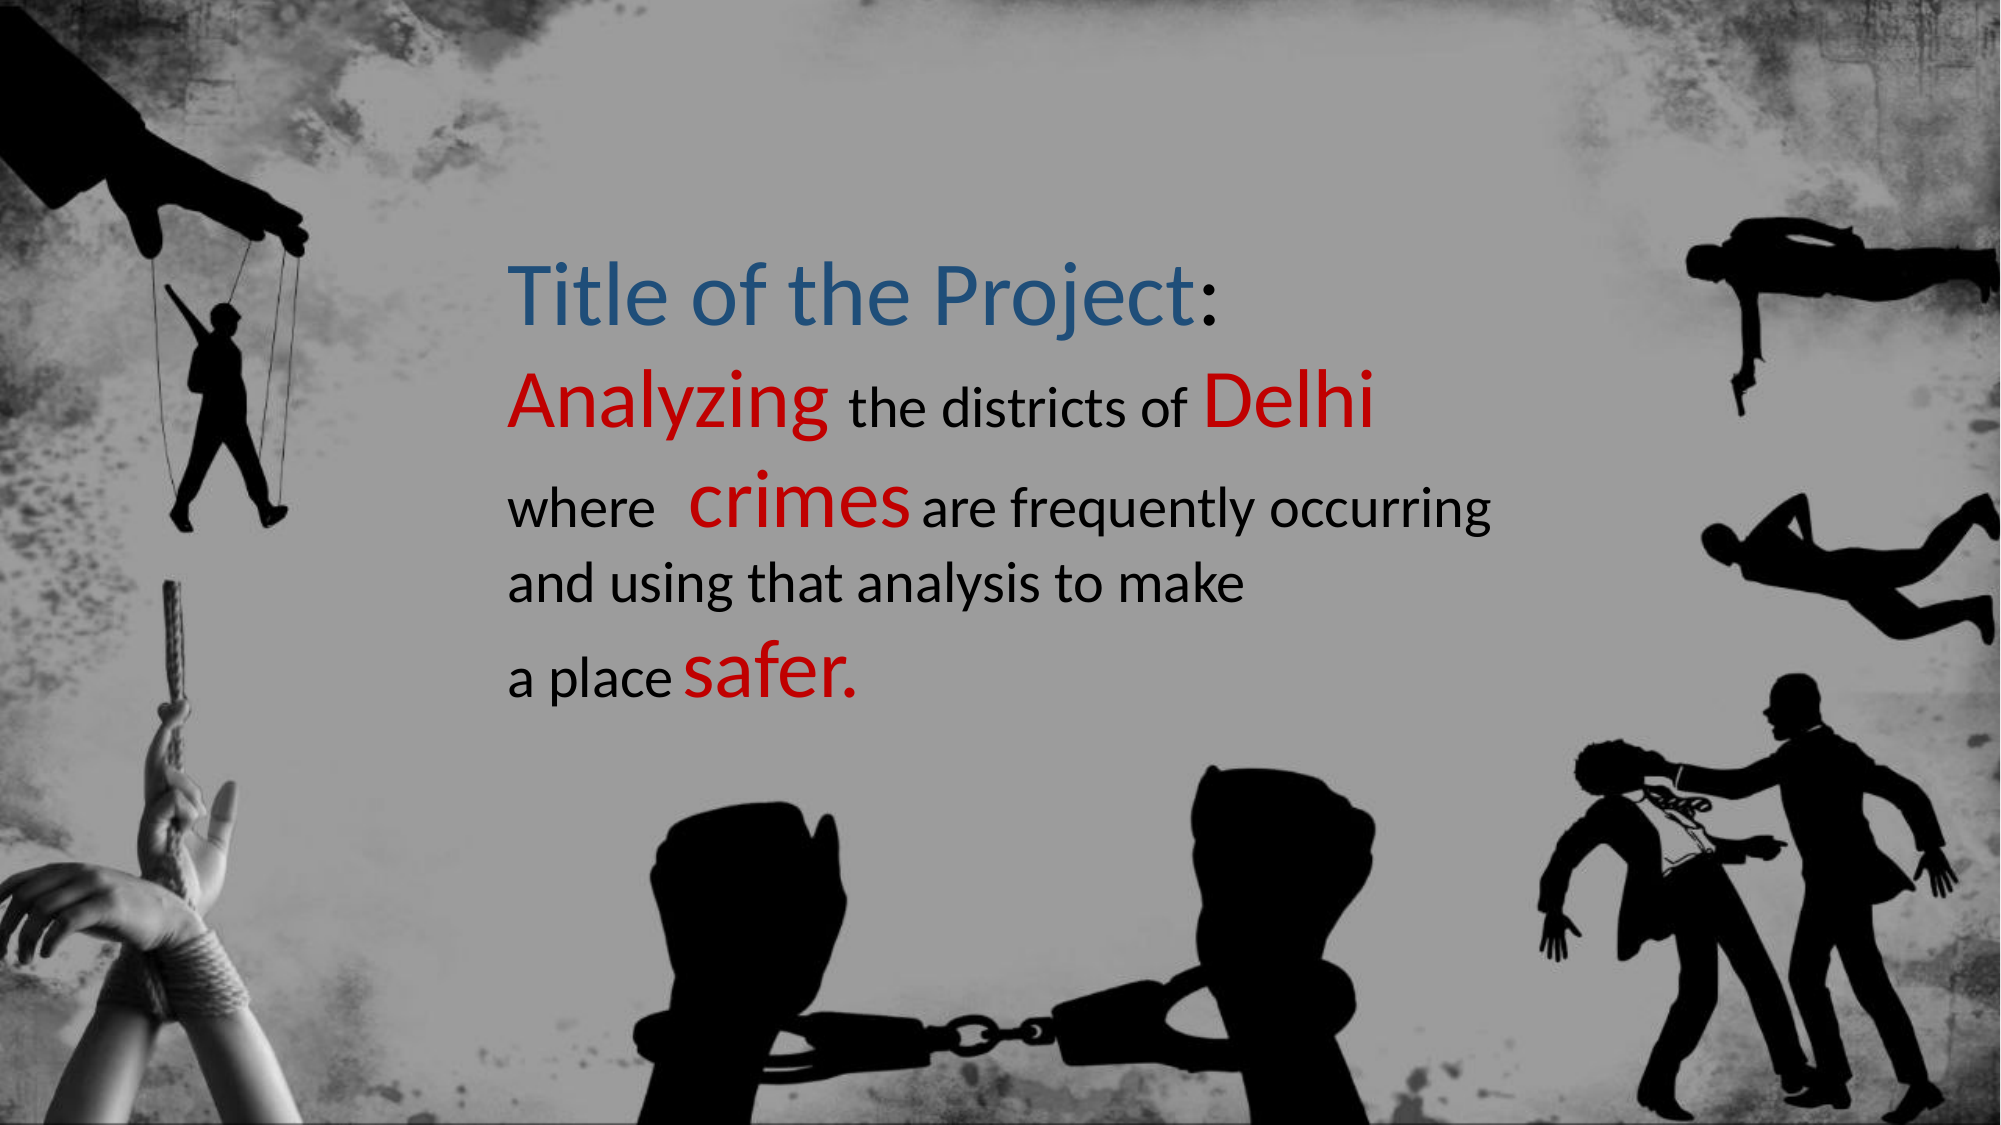

Title of the Project:
Analyzing the districts of Delhi where  crimes are frequently occurring and using that analysis to make a place safer.